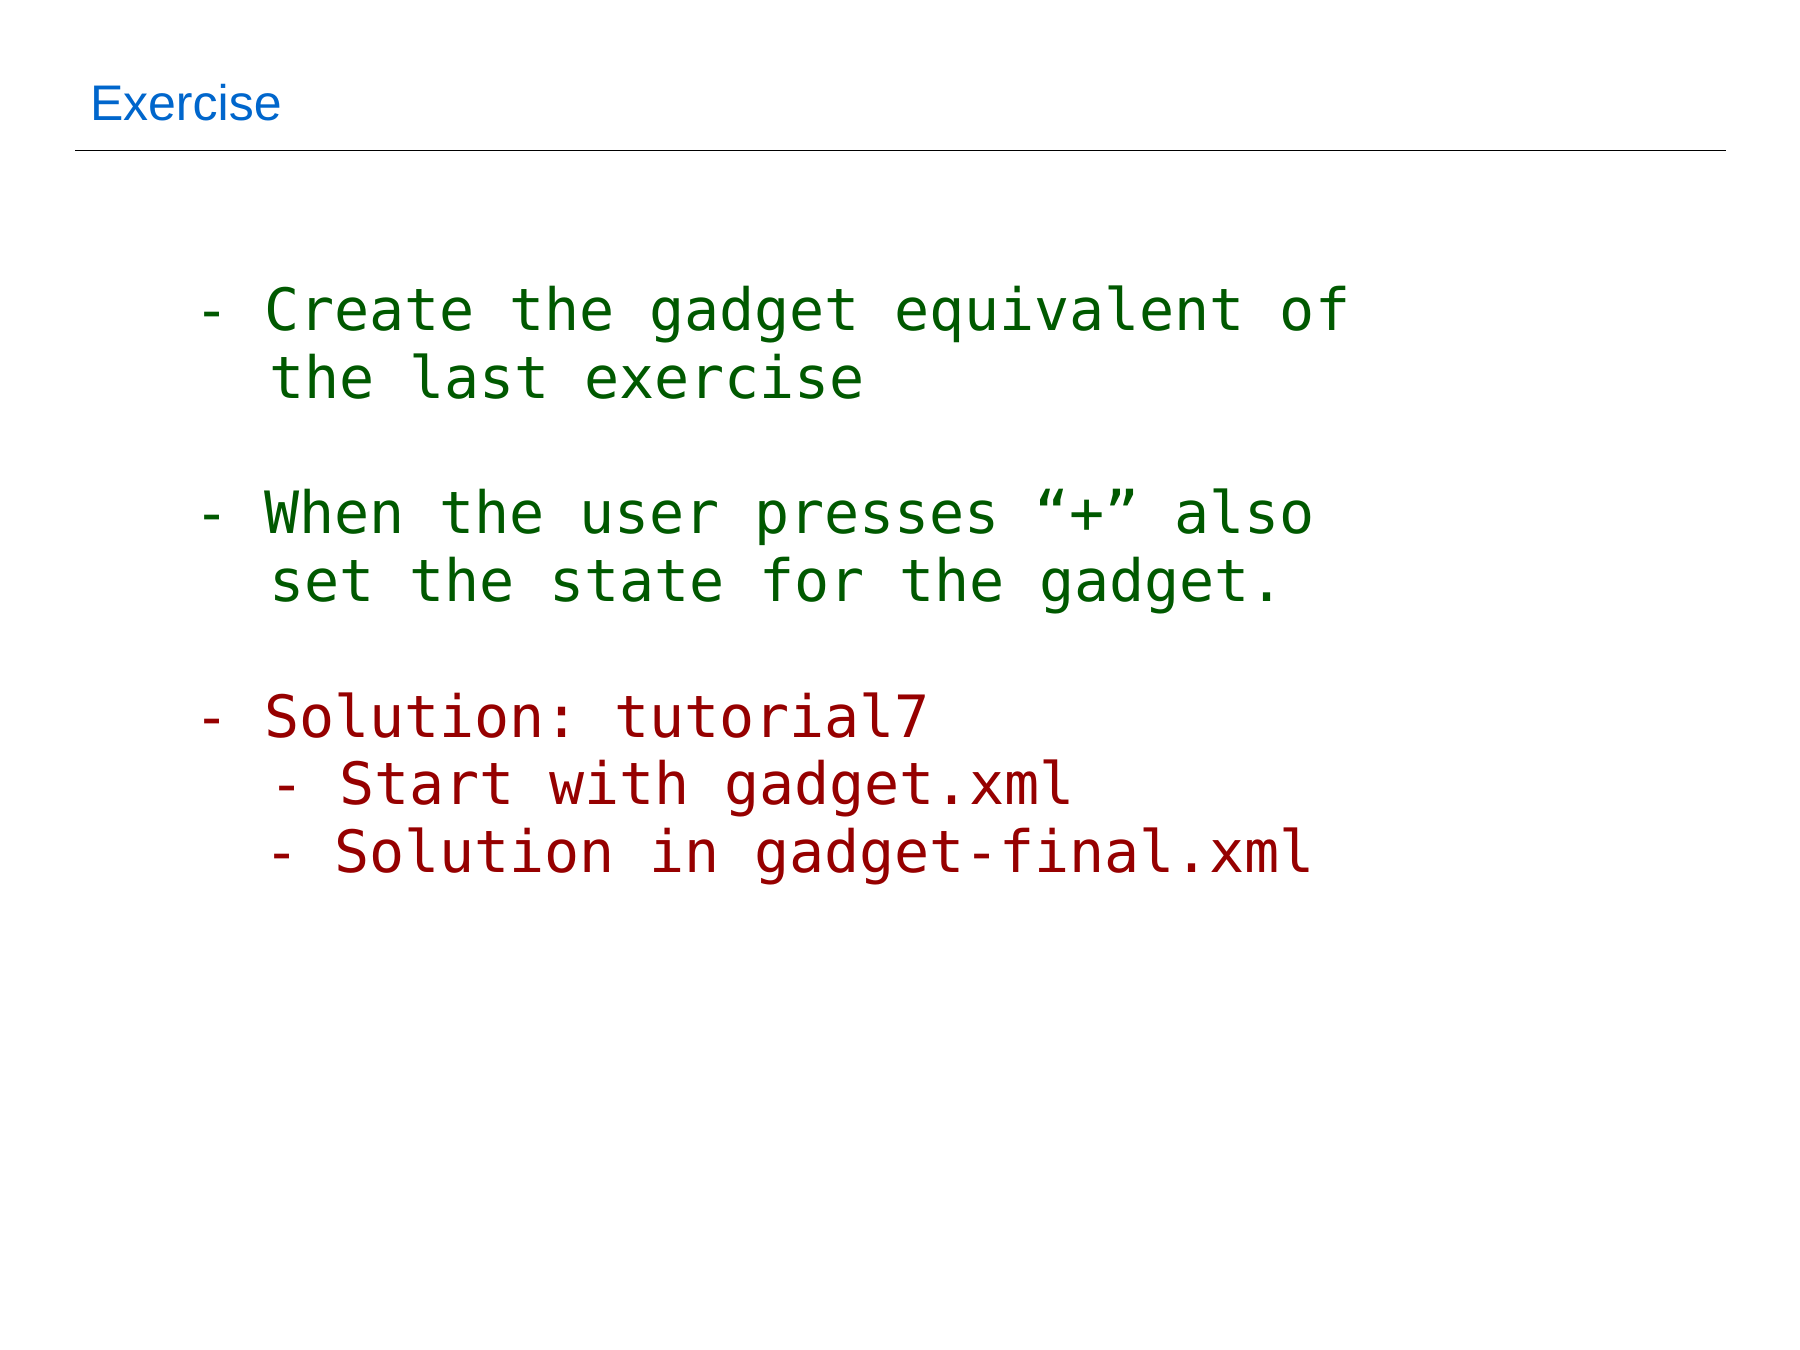

# Exercise
- Create the gadget equivalent of
	the last exercise
- When the user presses “+” also
	set the state for the gadget.
- Solution: tutorial7
	- Start with gadget.xml
 - Solution in gadget-final.xml